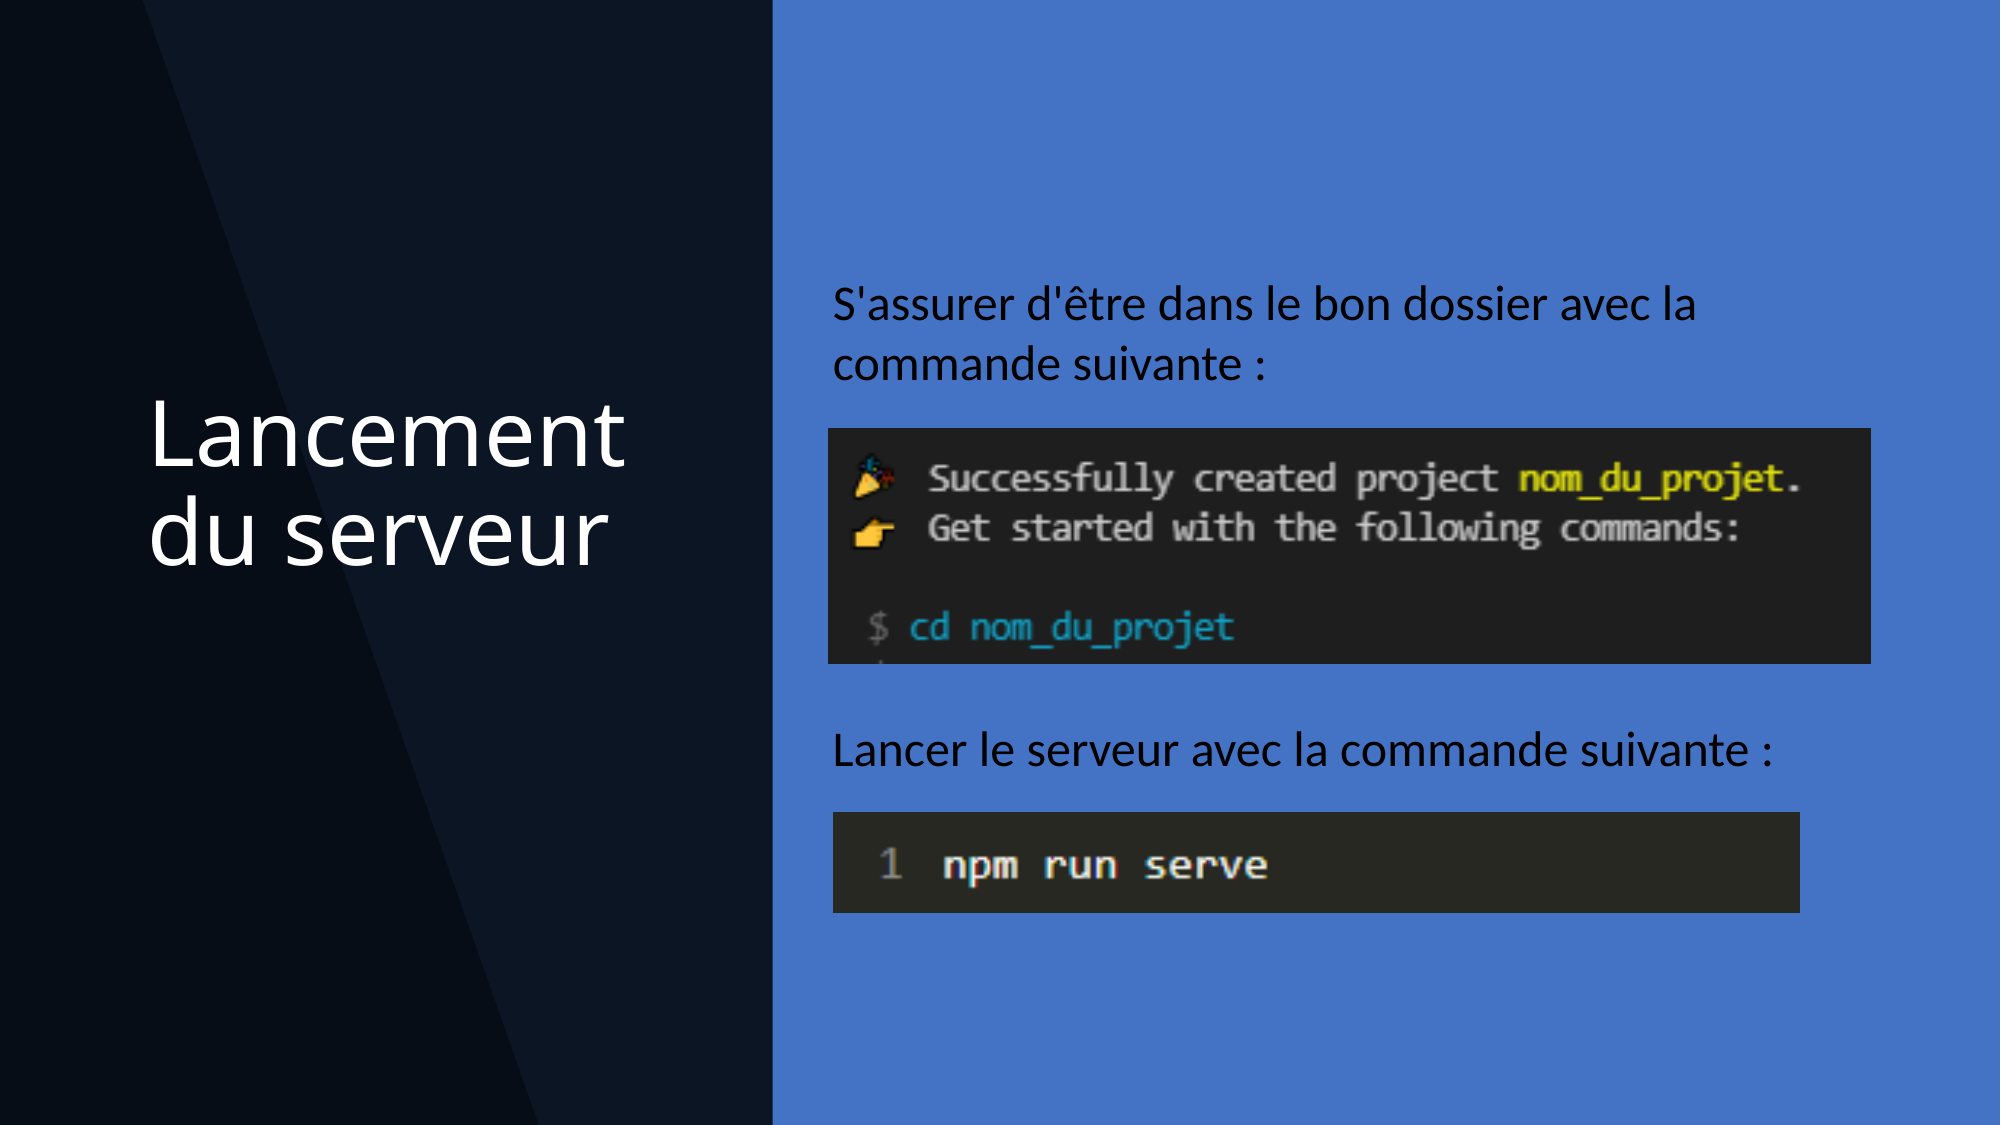

# Lancement du serveur
S'assurer d'être dans le bon dossier avec la commande suivante :
Lancer le serveur avec la commande suivante :